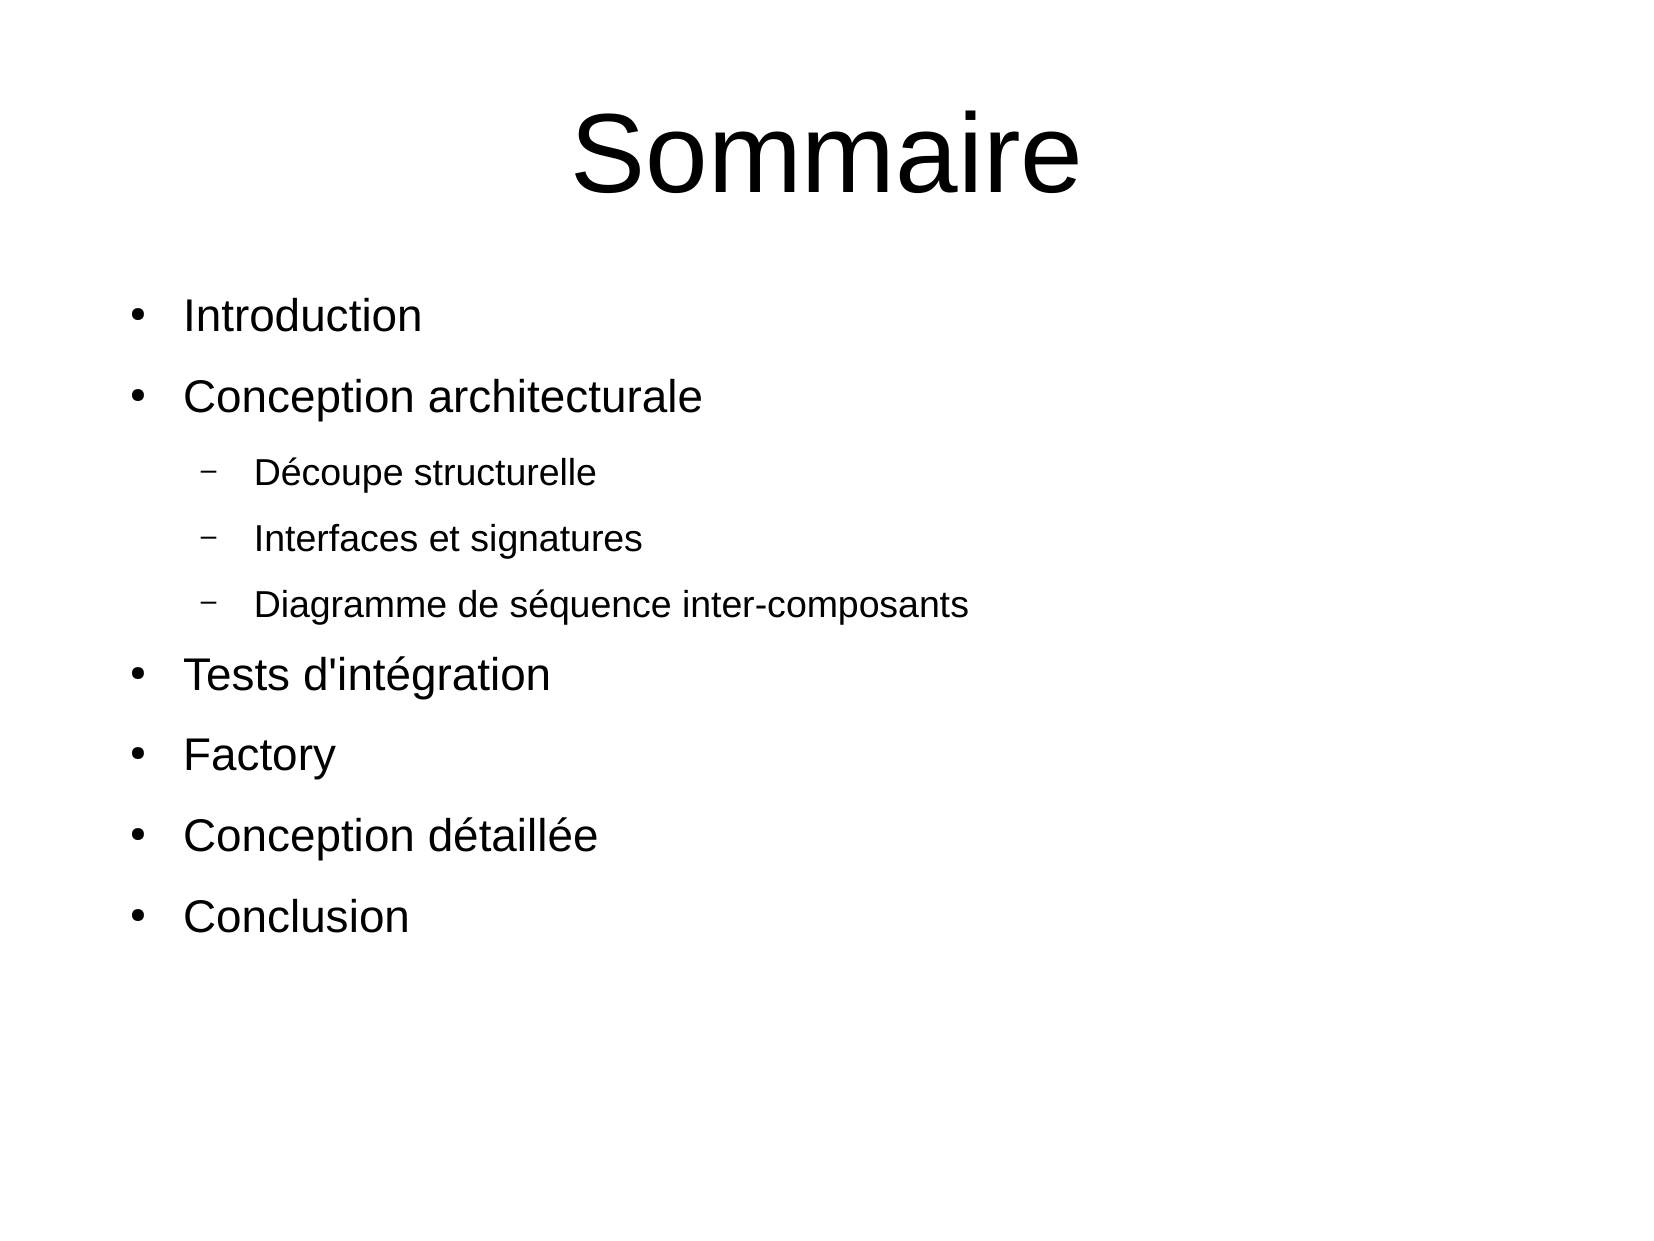

# Sommaire
Introduction
Conception architecturale
Découpe structurelle
Interfaces et signatures
Diagramme de séquence inter-composants
Tests d'intégration
Factory
Conception détaillée
Conclusion